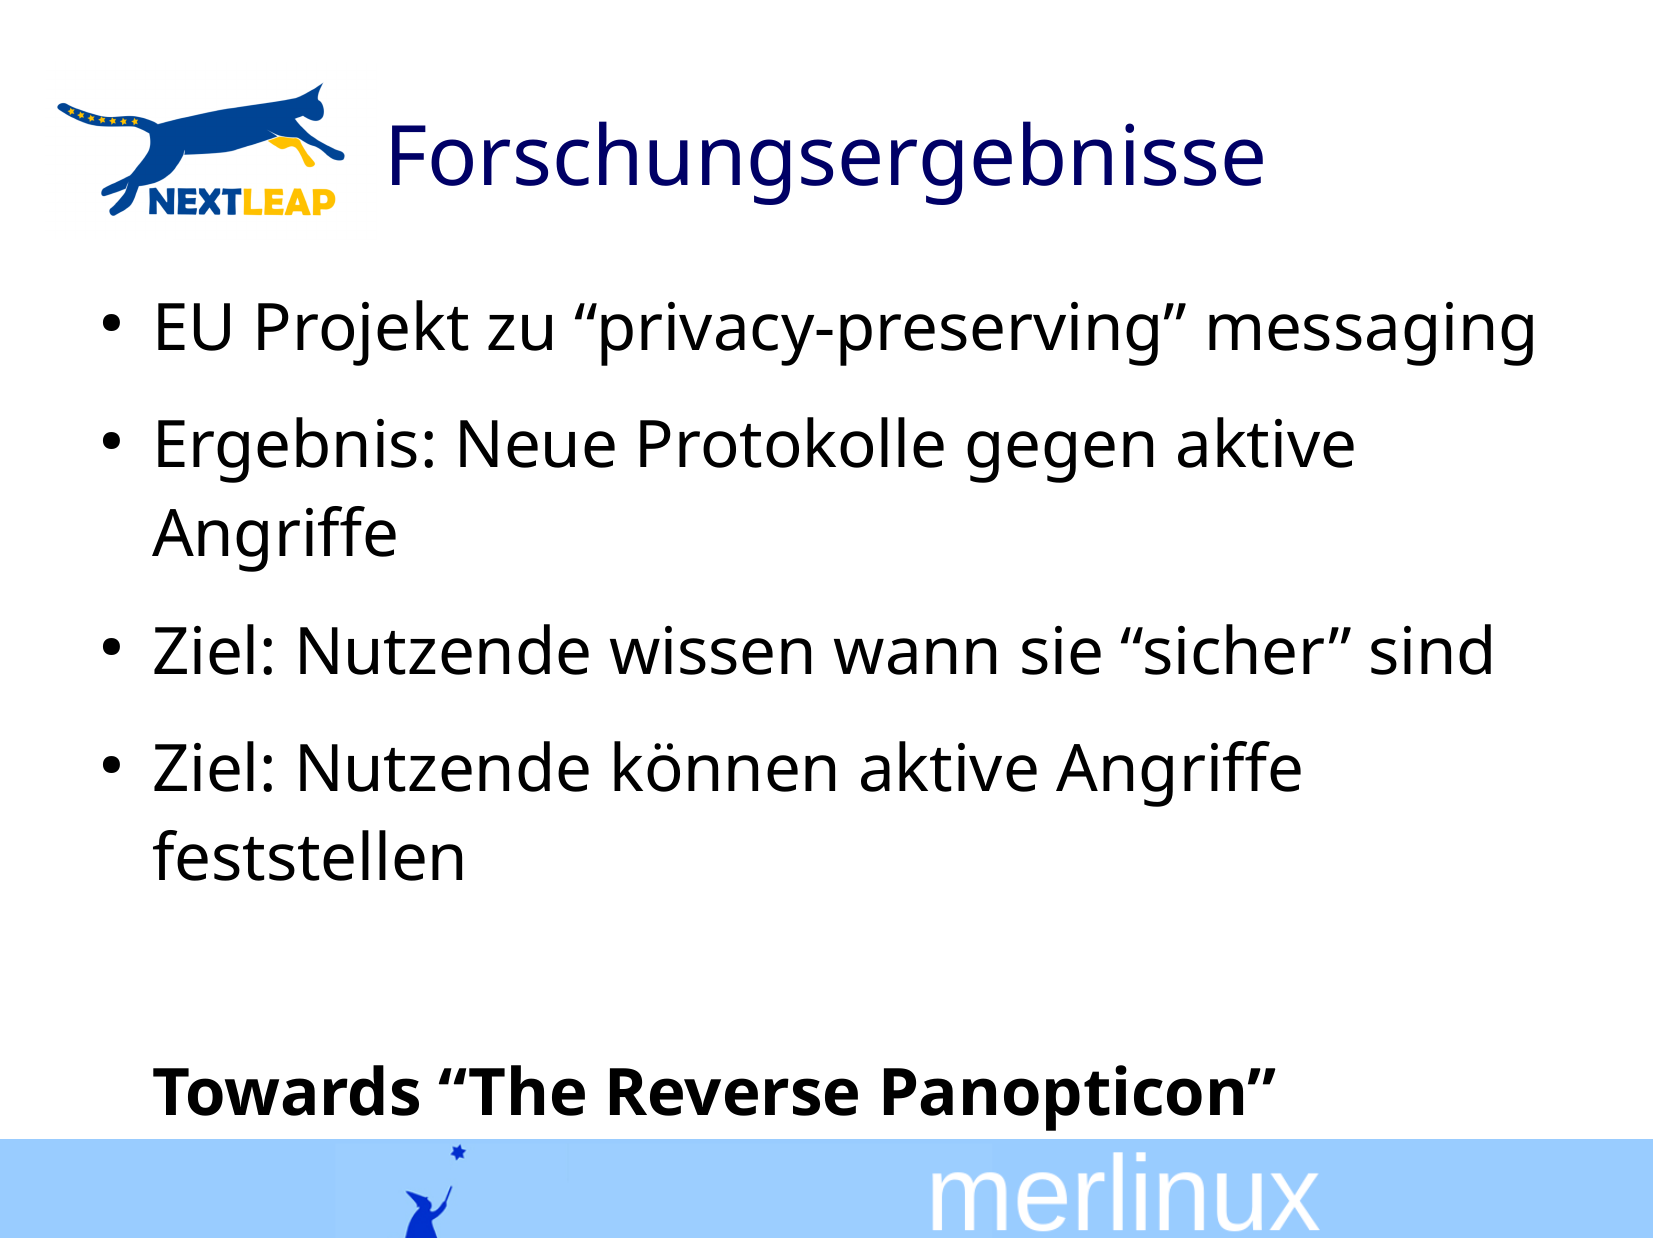

Forschungsergebnisse
# EU Projekt zu “privacy-preserving” messaging
Ergebnis: Neue Protokolle gegen aktive Angriffe
Ziel: Nutzende wissen wann sie “sicher” sind
Ziel: Nutzende können aktive Angriffe feststellen
Towards “The Reverse Panopticon”